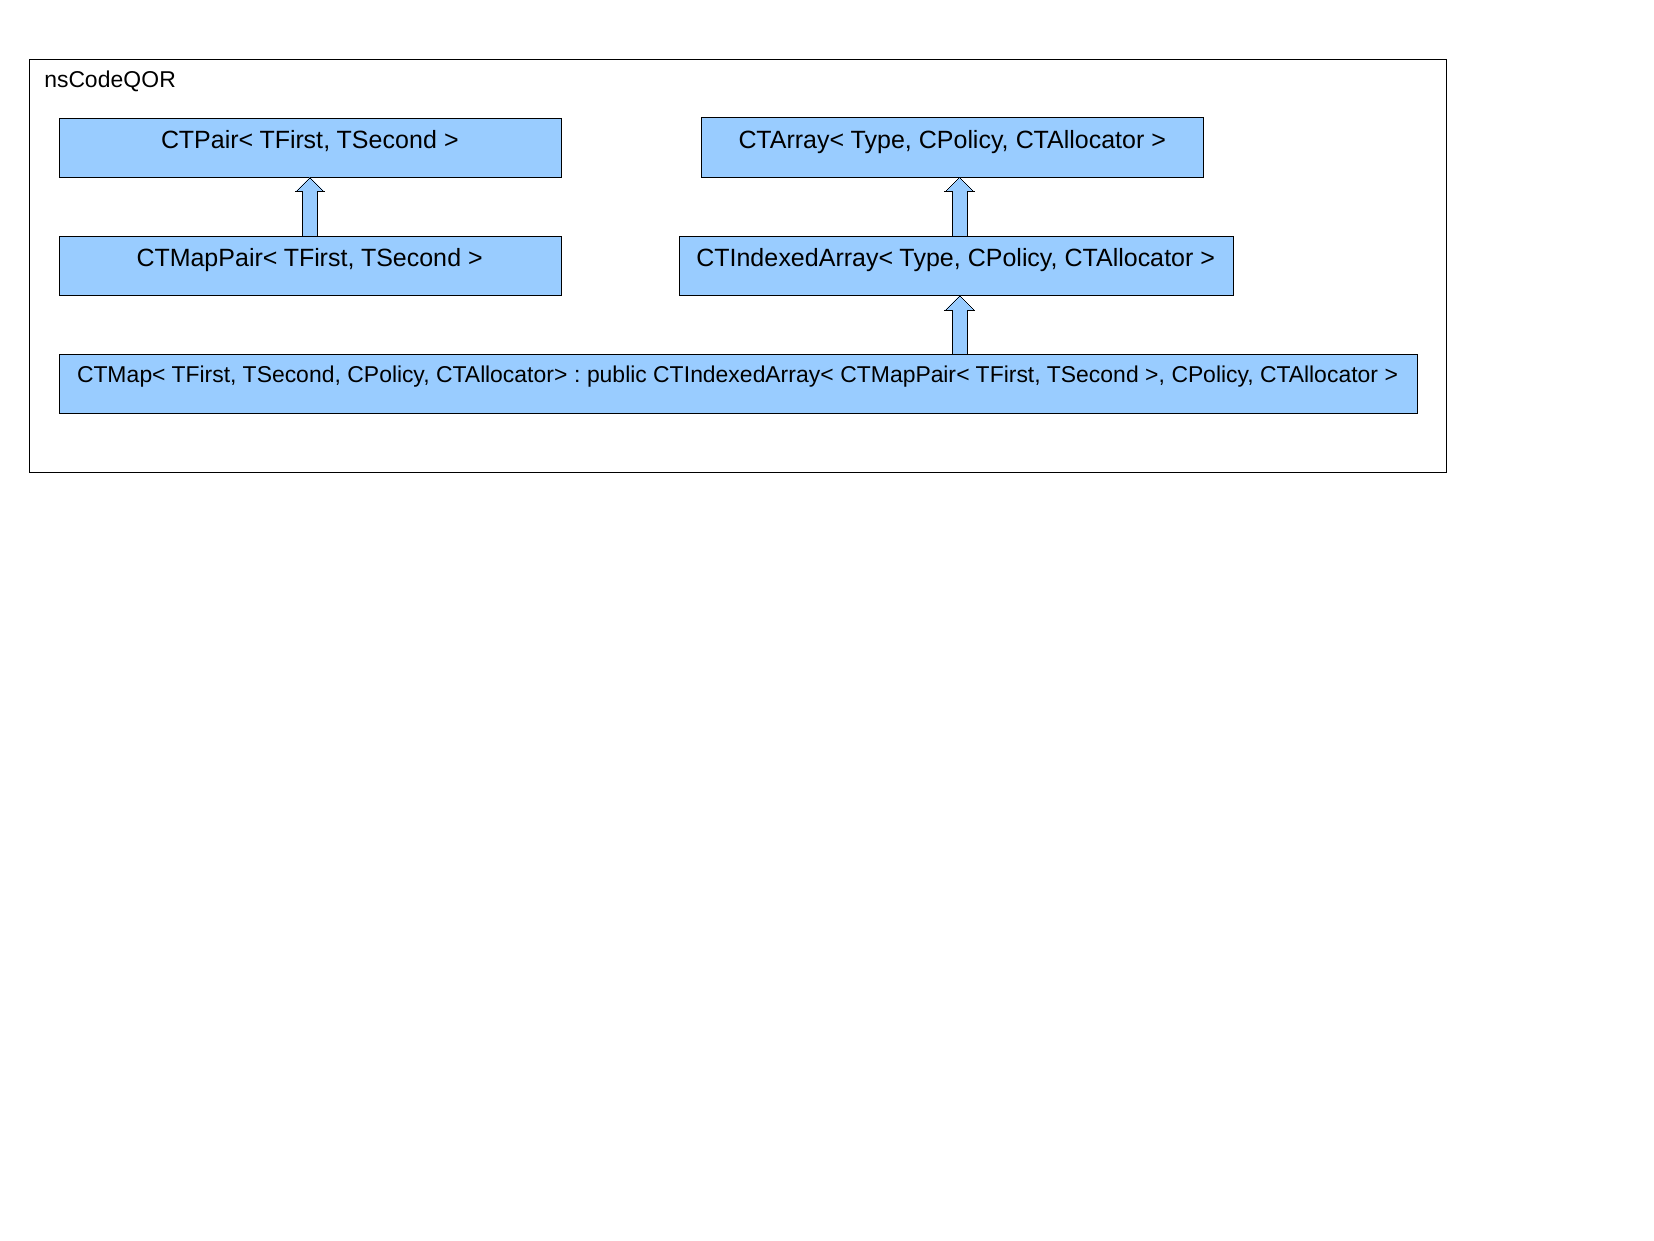

nsCodeQOR
CTArray< Type, CPolicy, CTAllocator >
CTPair< TFirst, TSecond >
CTMapPair< TFirst, TSecond >
CTIndexedArray< Type, CPolicy, CTAllocator >
CTMap< TFirst, TSecond, CPolicy, CTAllocator> : public CTIndexedArray< CTMapPair< TFirst, TSecond >, CPolicy, CTAllocator >